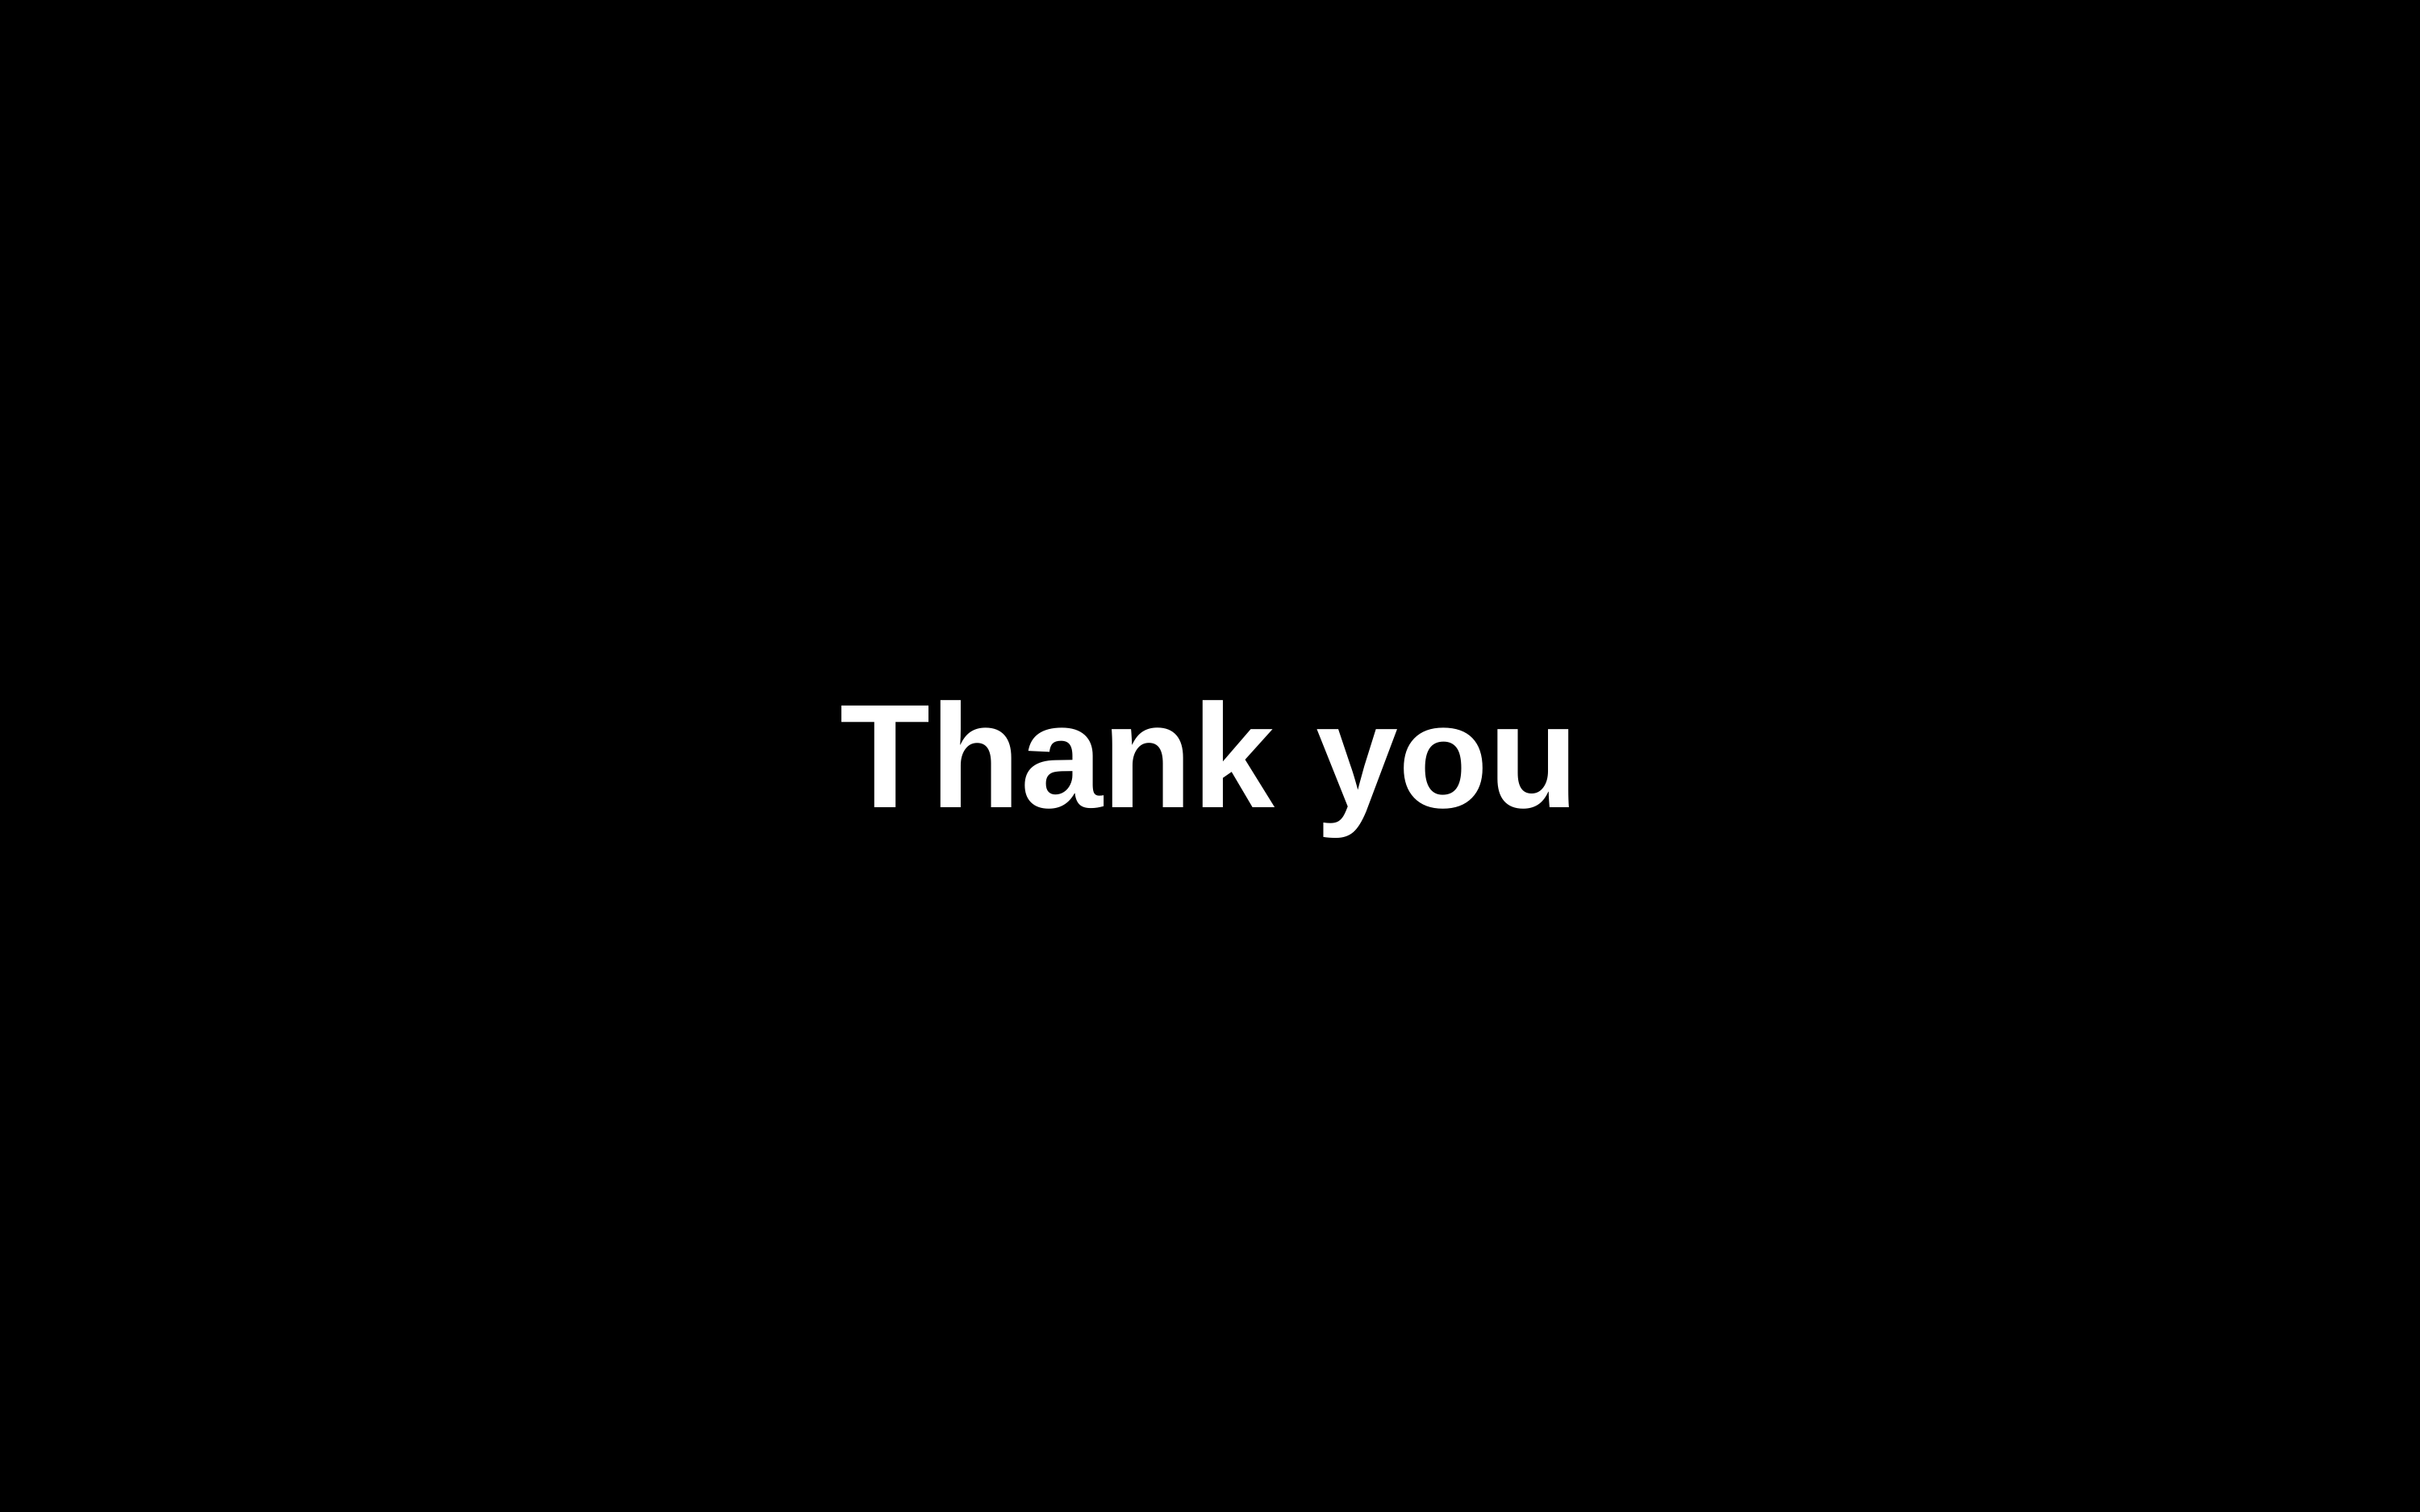

Thank you
Created by Imad Saddik @3CodeCamp
185